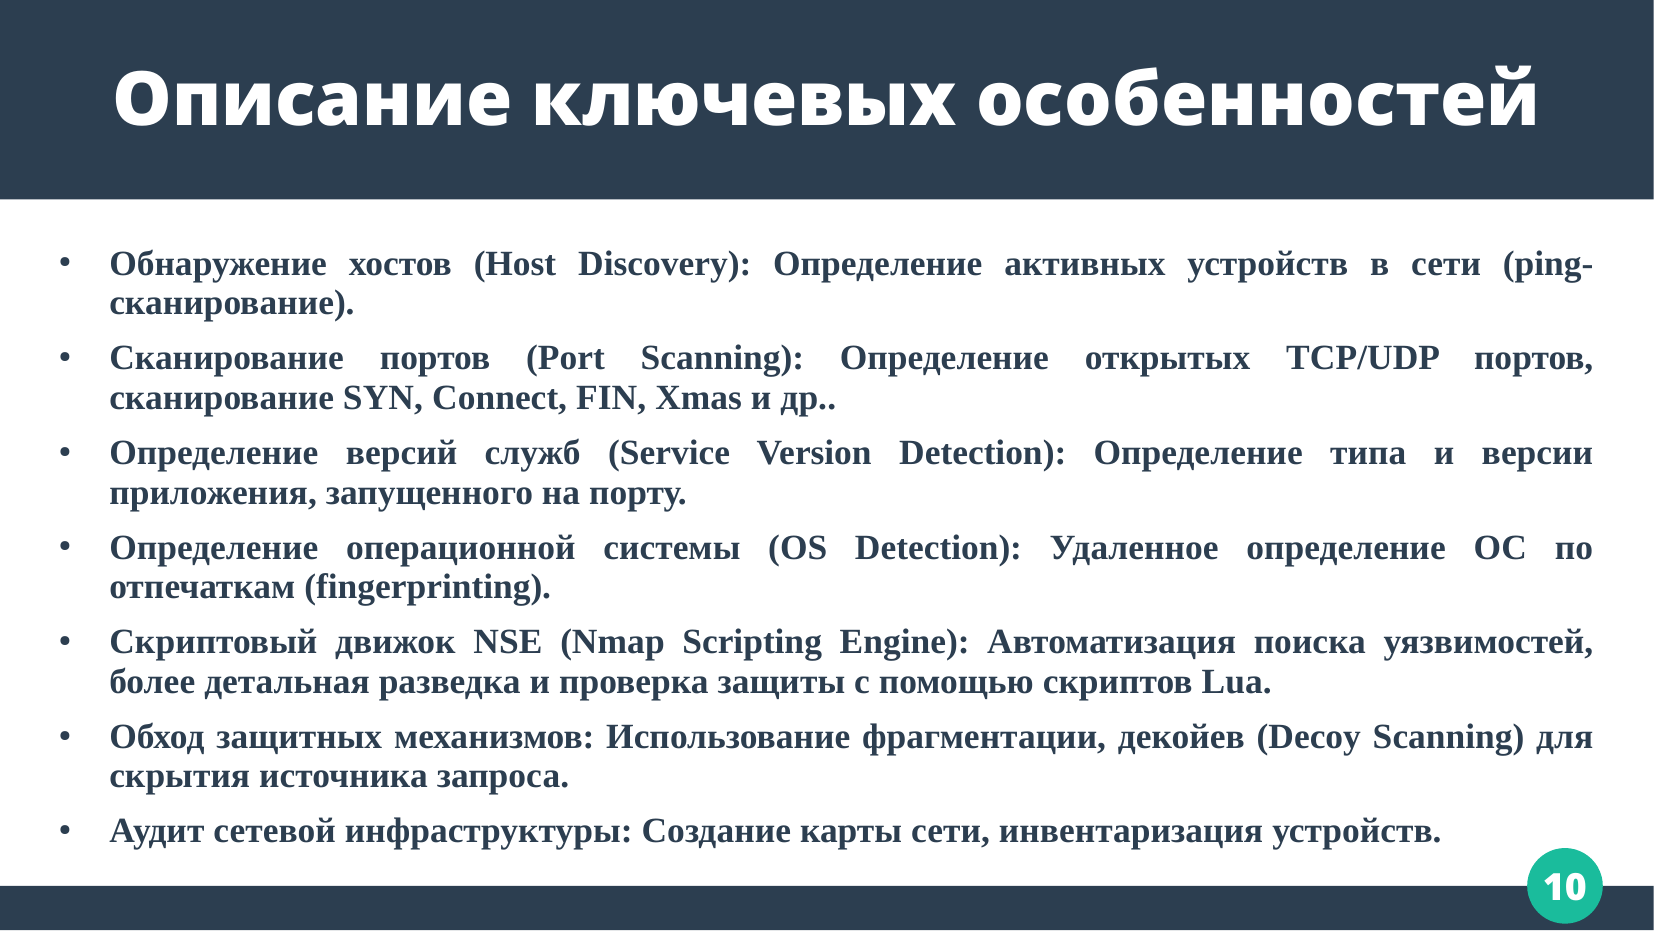

# Описание ключевых особенностей
Обнаружение хостов (Host Discovery): Определение активных устройств в сети (ping-сканирование).
Сканирование портов (Port Scanning): Определение открытых TCP/UDP портов, сканирование SYN, Connect, FIN, Xmas и др..
Определение версий служб (Service Version Detection): Определение типа и версии приложения, запущенного на порту.
Определение операционной системы (OS Detection): Удаленное определение ОС по отпечаткам (fingerprinting).
Скриптовый движок NSE (Nmap Scripting Engine): Автоматизация поиска уязвимостей, более детальная разведка и проверка защиты с помощью скриптов Lua.
Обход защитных механизмов: Использование фрагментации, декойев (Decoy Scanning) для скрытия источника запроса.
Аудит сетевой инфраструктуры: Создание карты сети, инвентаризация устройств.